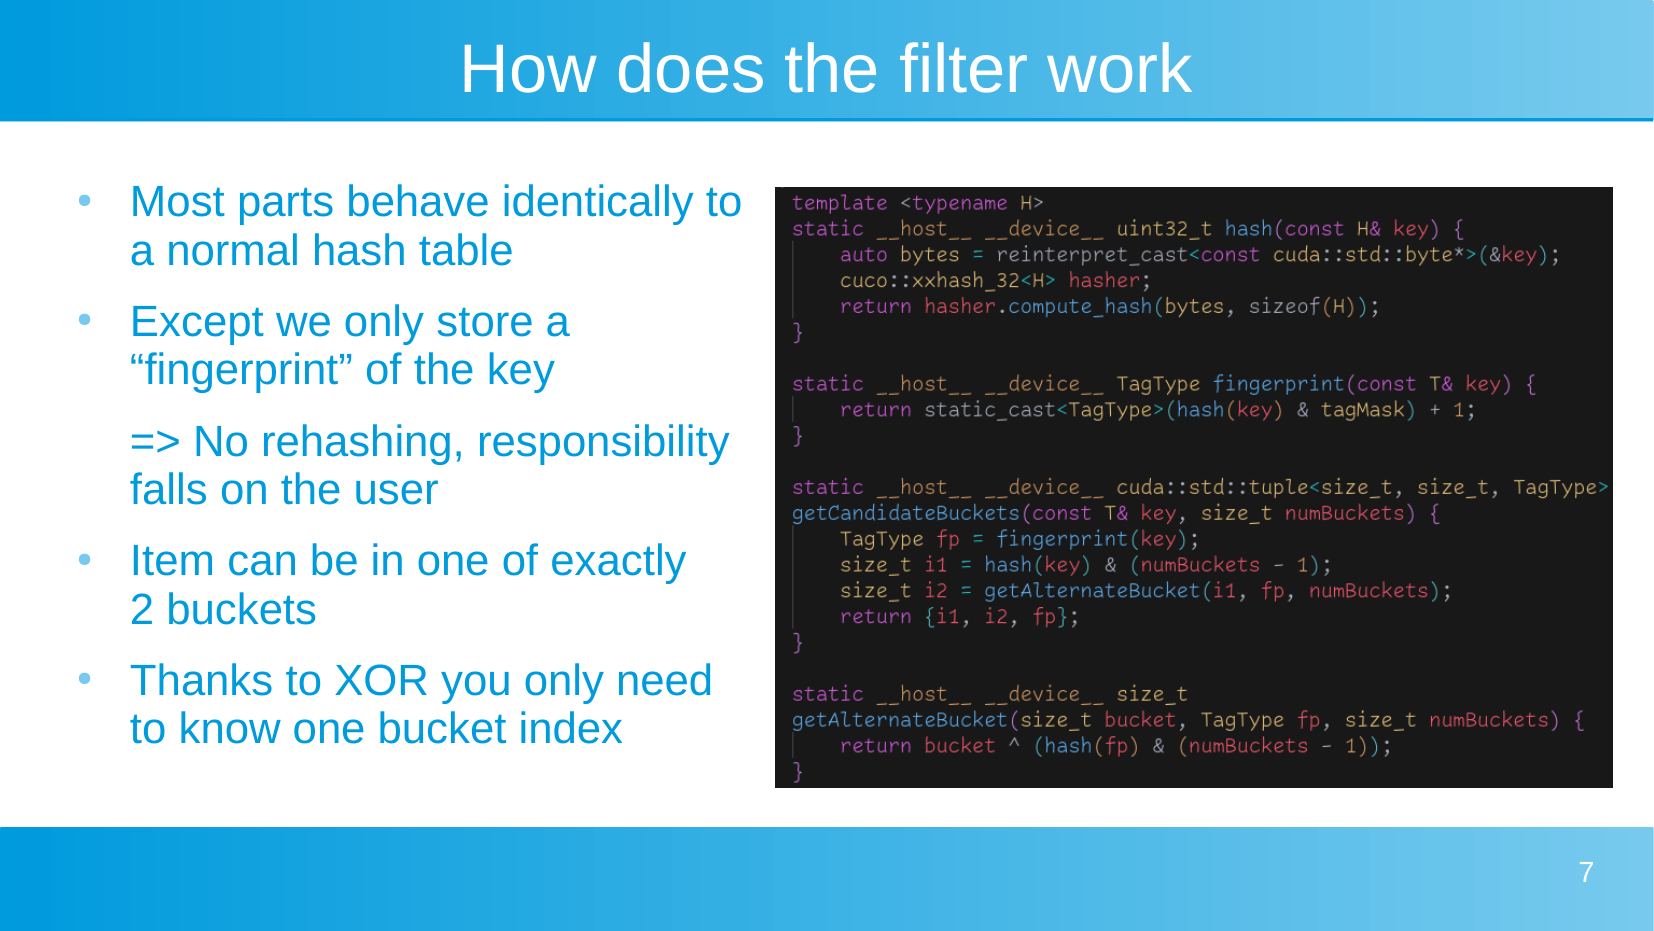

# How does the filter work
Most parts behave identically to a normal hash table
Except we only store a “fingerprint” of the key
=> No rehashing, responsibility falls on the user
Item can be in one of exactly 2 buckets
Thanks to XOR you only need to know one bucket index
7